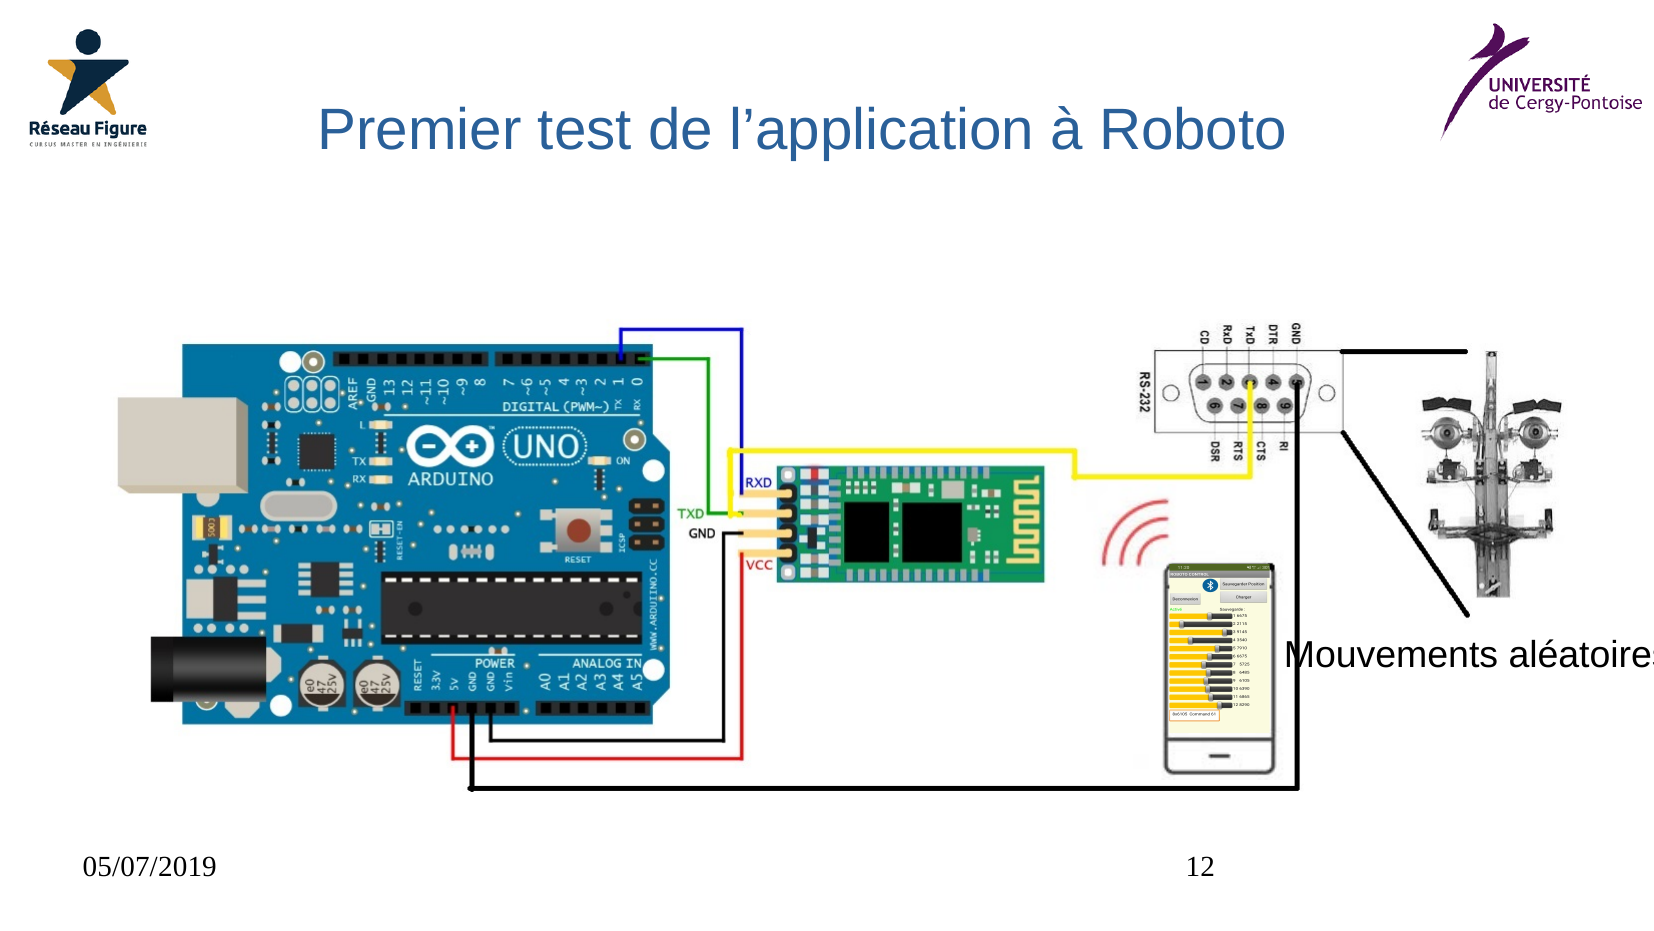

# Premier test de l’application à Roboto
Mouvements aléatoires
05/07/2019